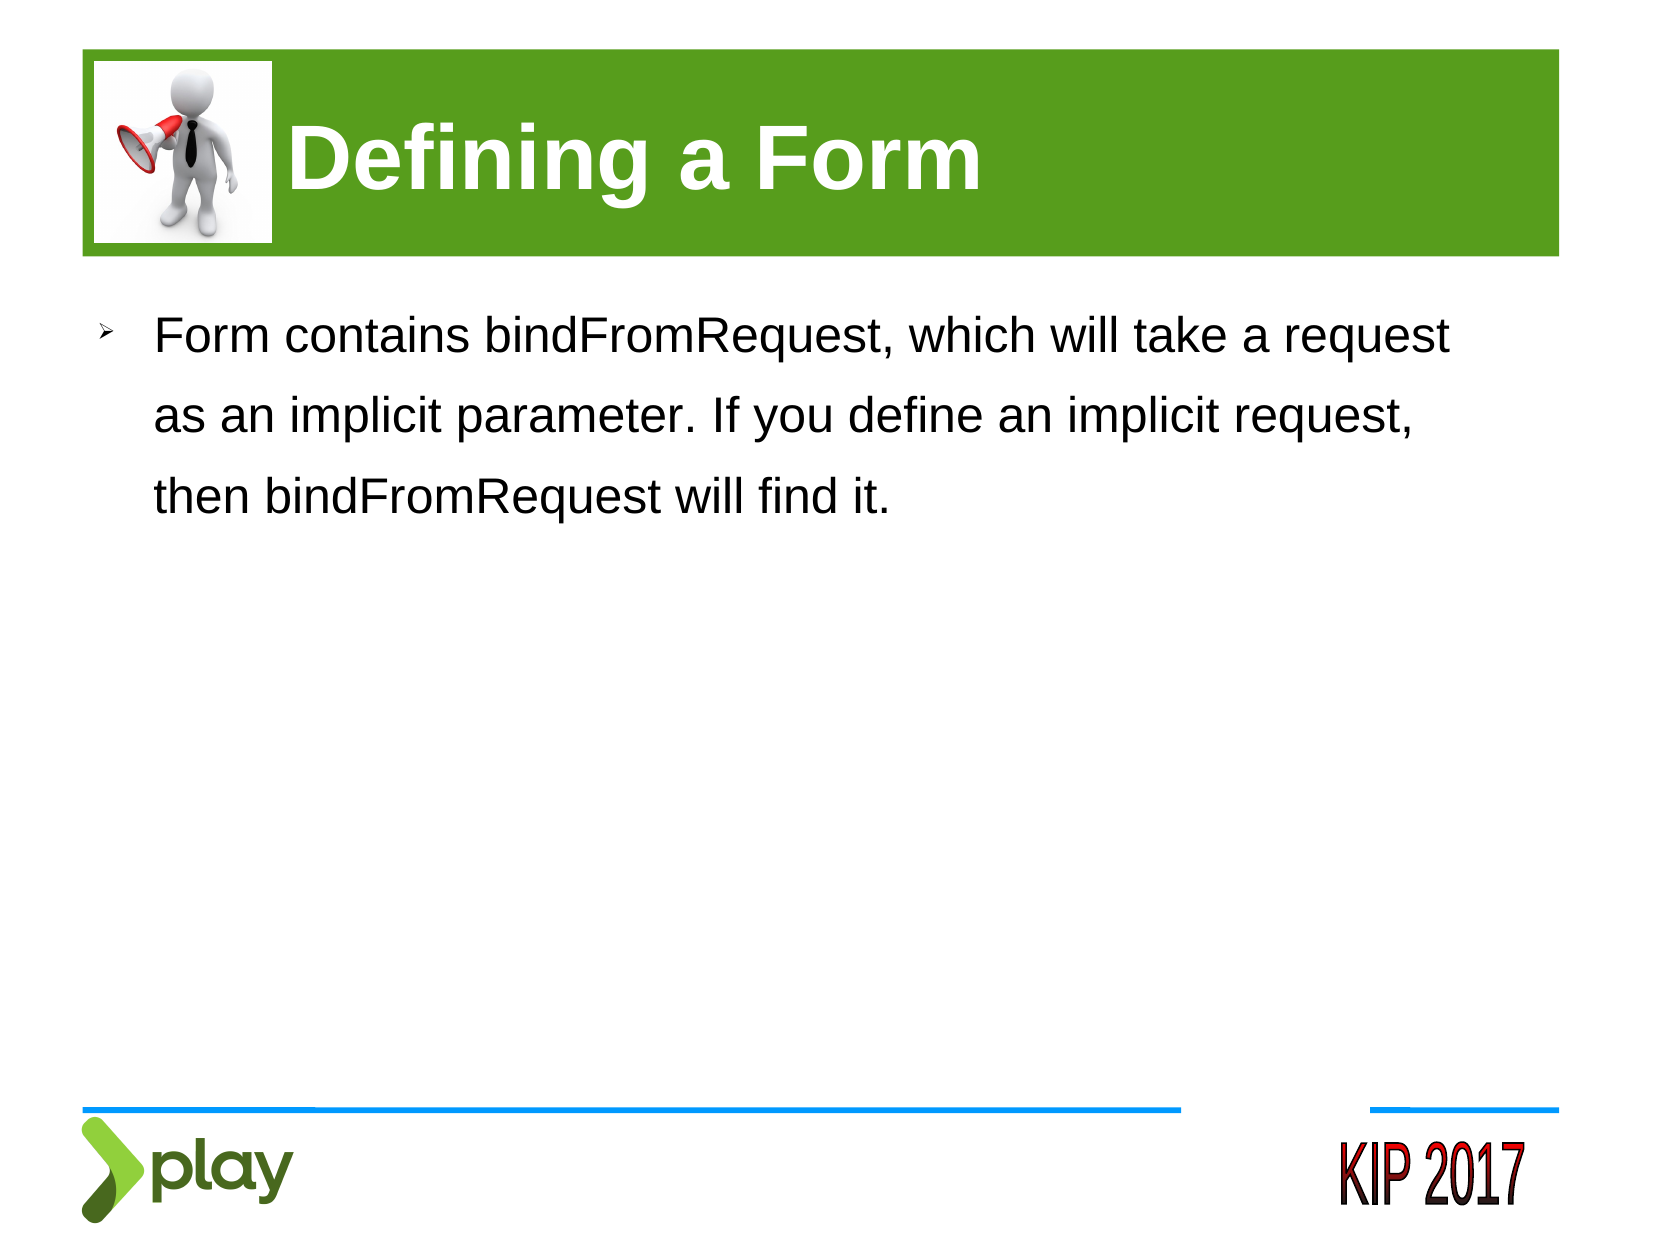

# Defining a Form
Form contains bindFromRequest, which will take a request
 as an implicit parameter. If you define an implicit request,
 then bindFromRequest will find it.